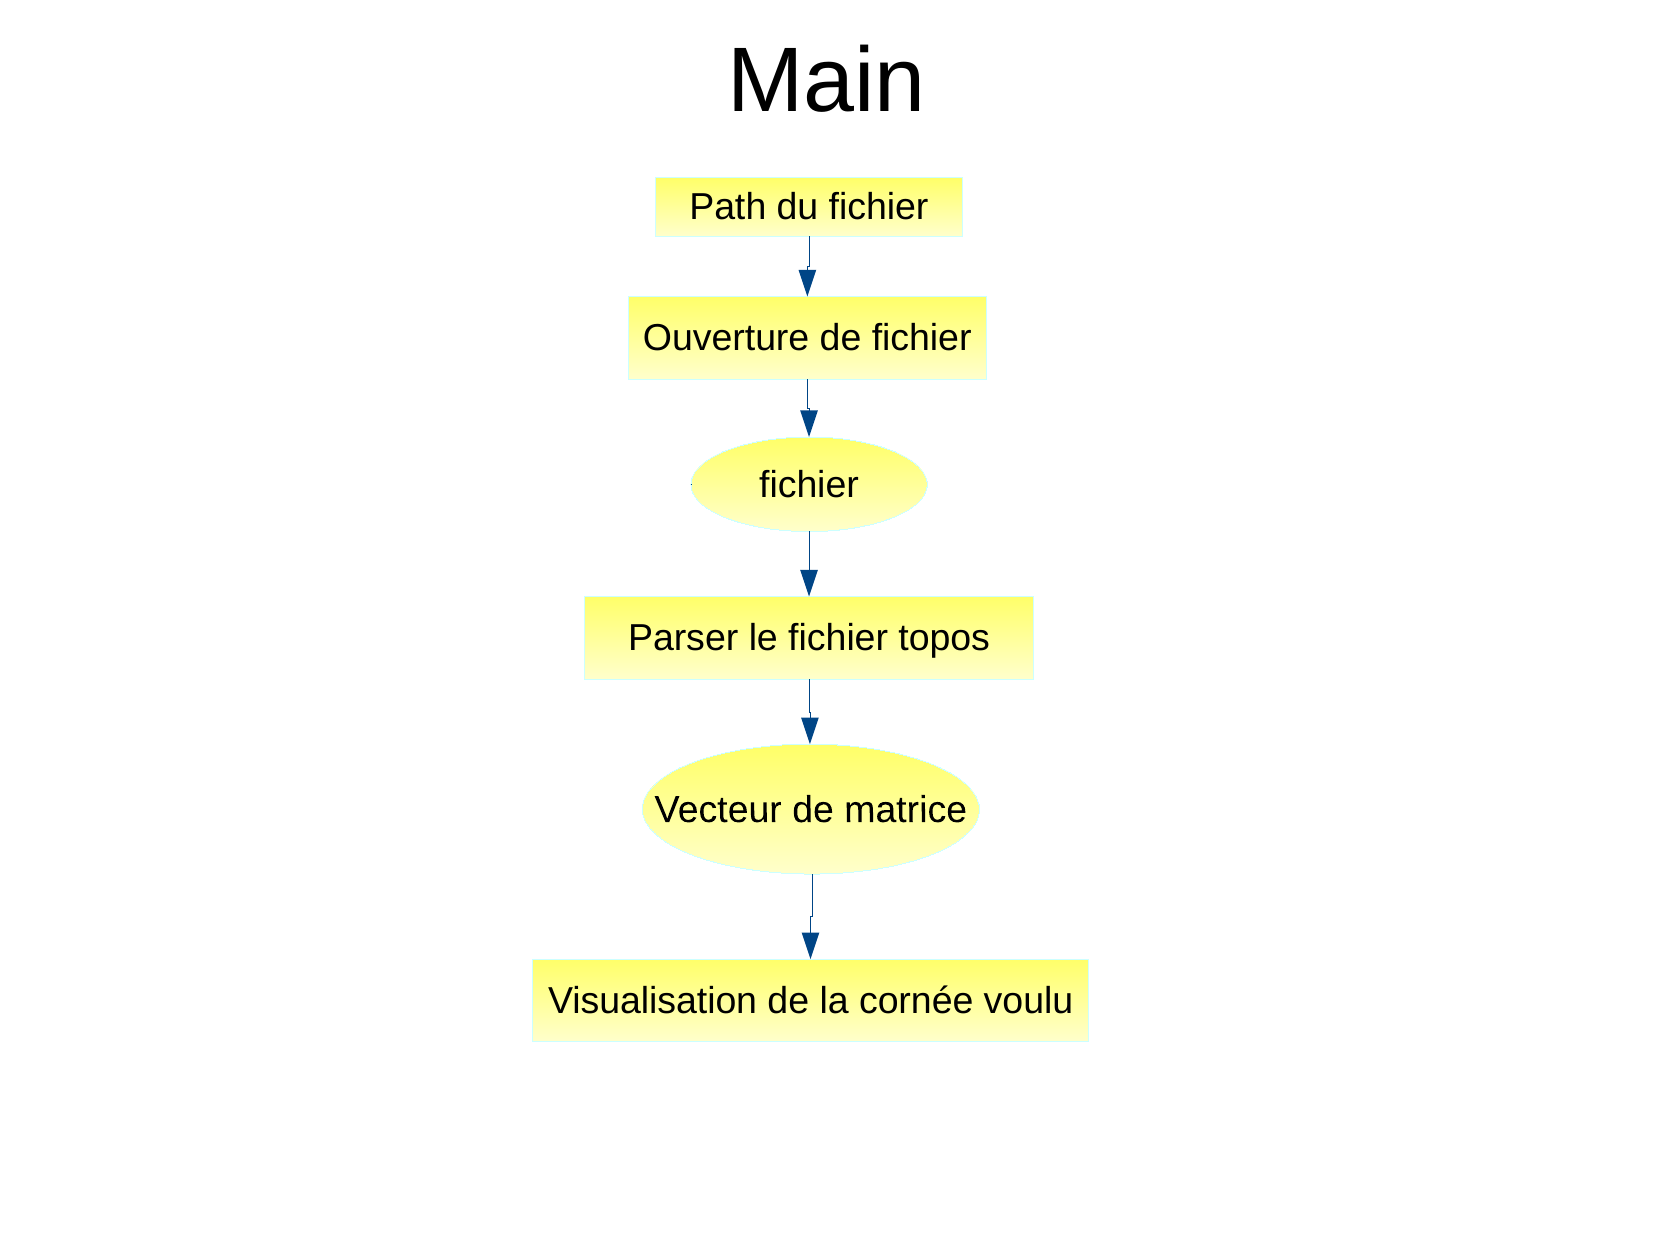

# Main
Path du fichier
Ouverture de fichier
fichier
Parser le fichier topos
Vecteur de matrice
Visualisation de la cornée voulu